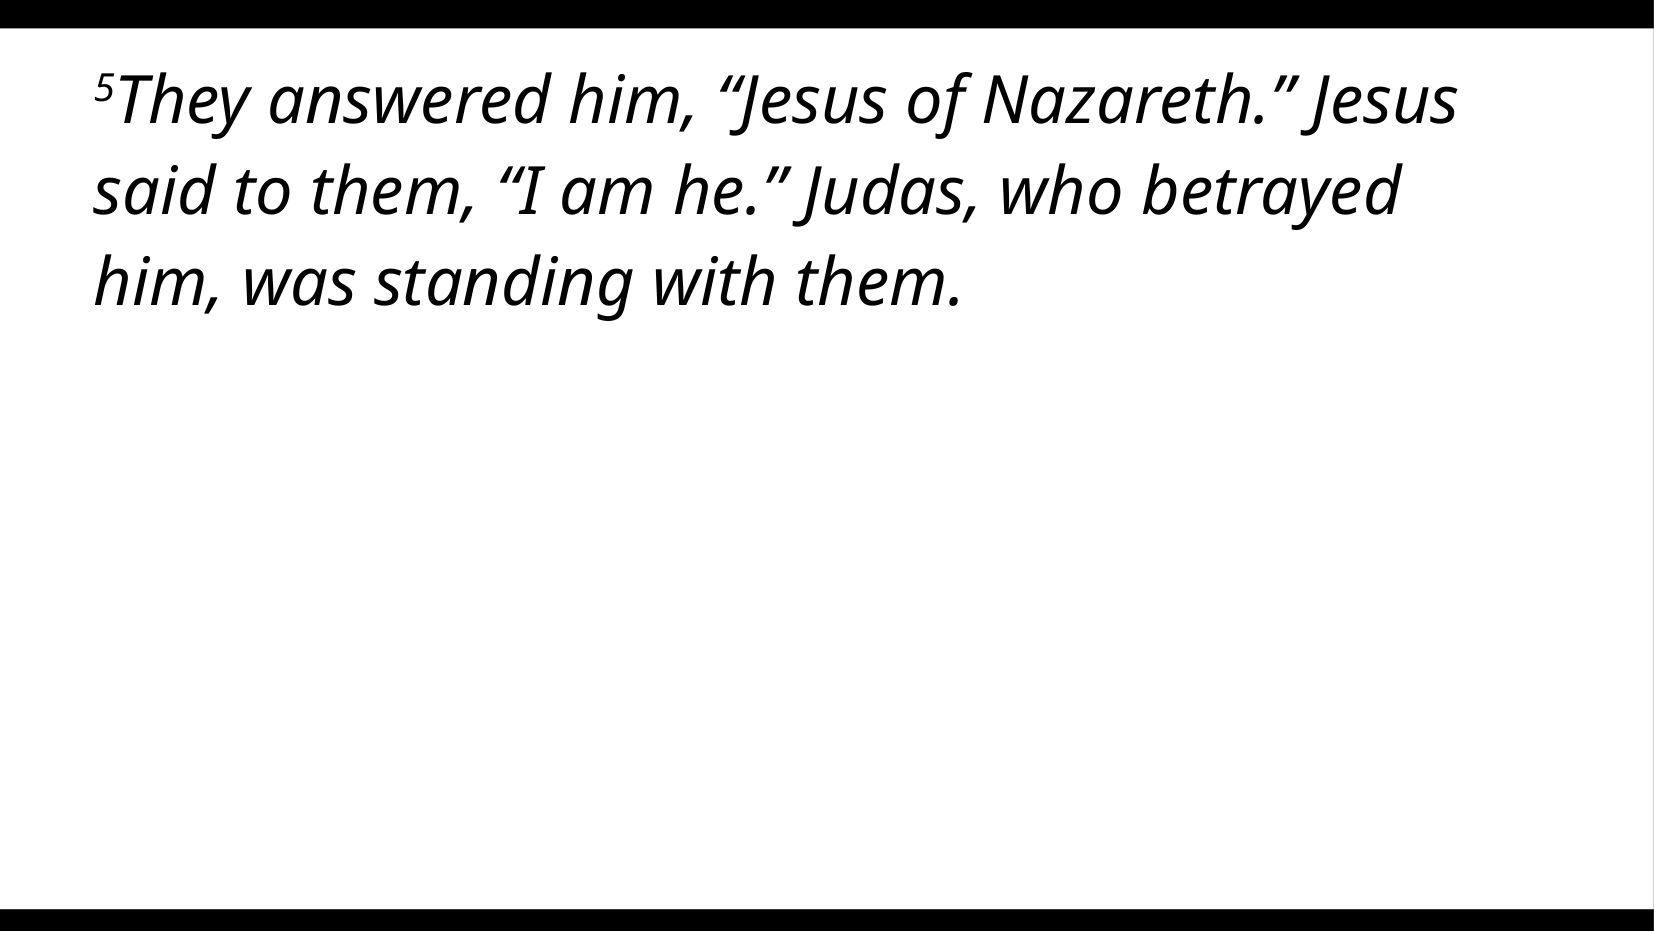

5They answered him, “Jesus of Nazareth.” Jesus said to them, “I am he.” Judas, who betrayed him, was standing with them.